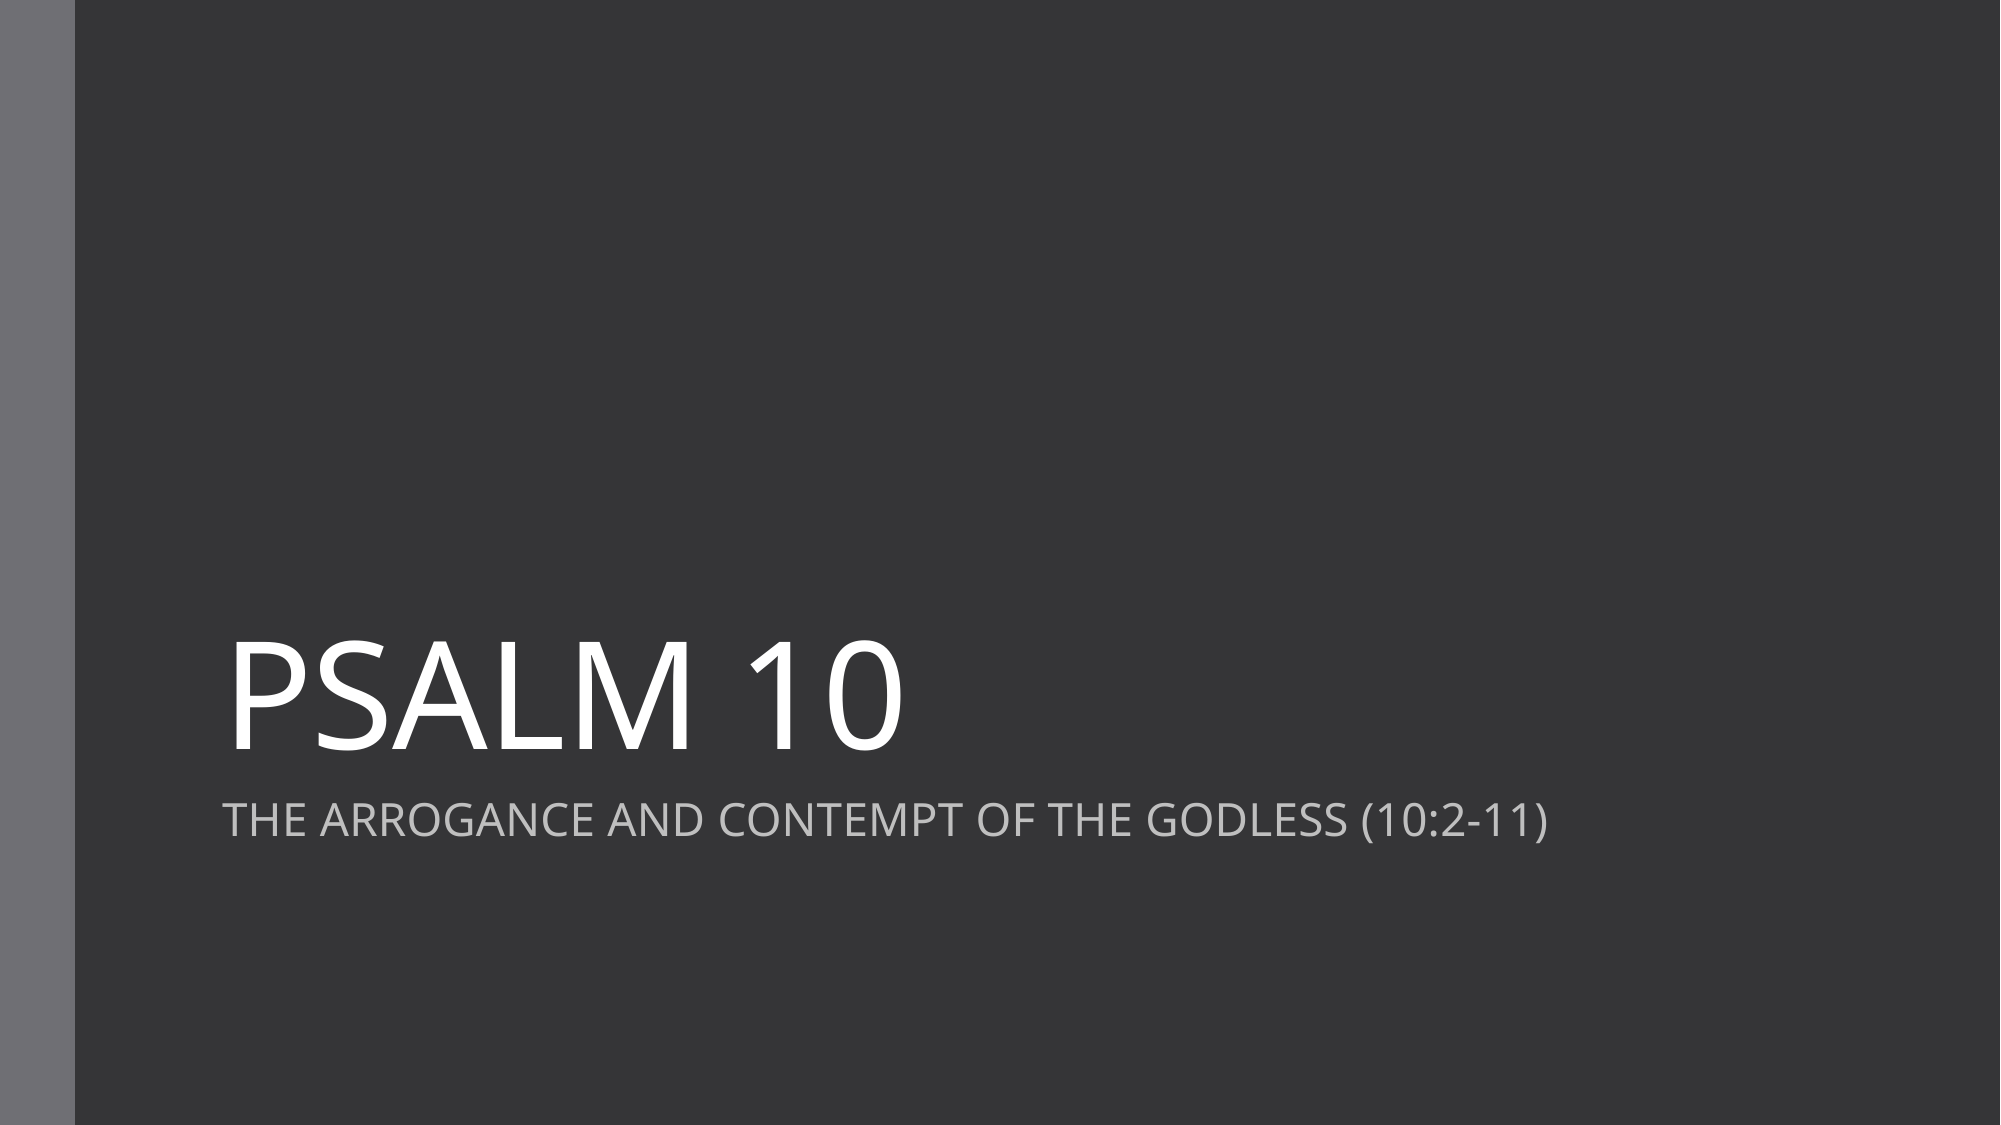

# PSALM 10
THE ARROGANCE AND CONTEMPT OF THE GODLESS (10:2-11)